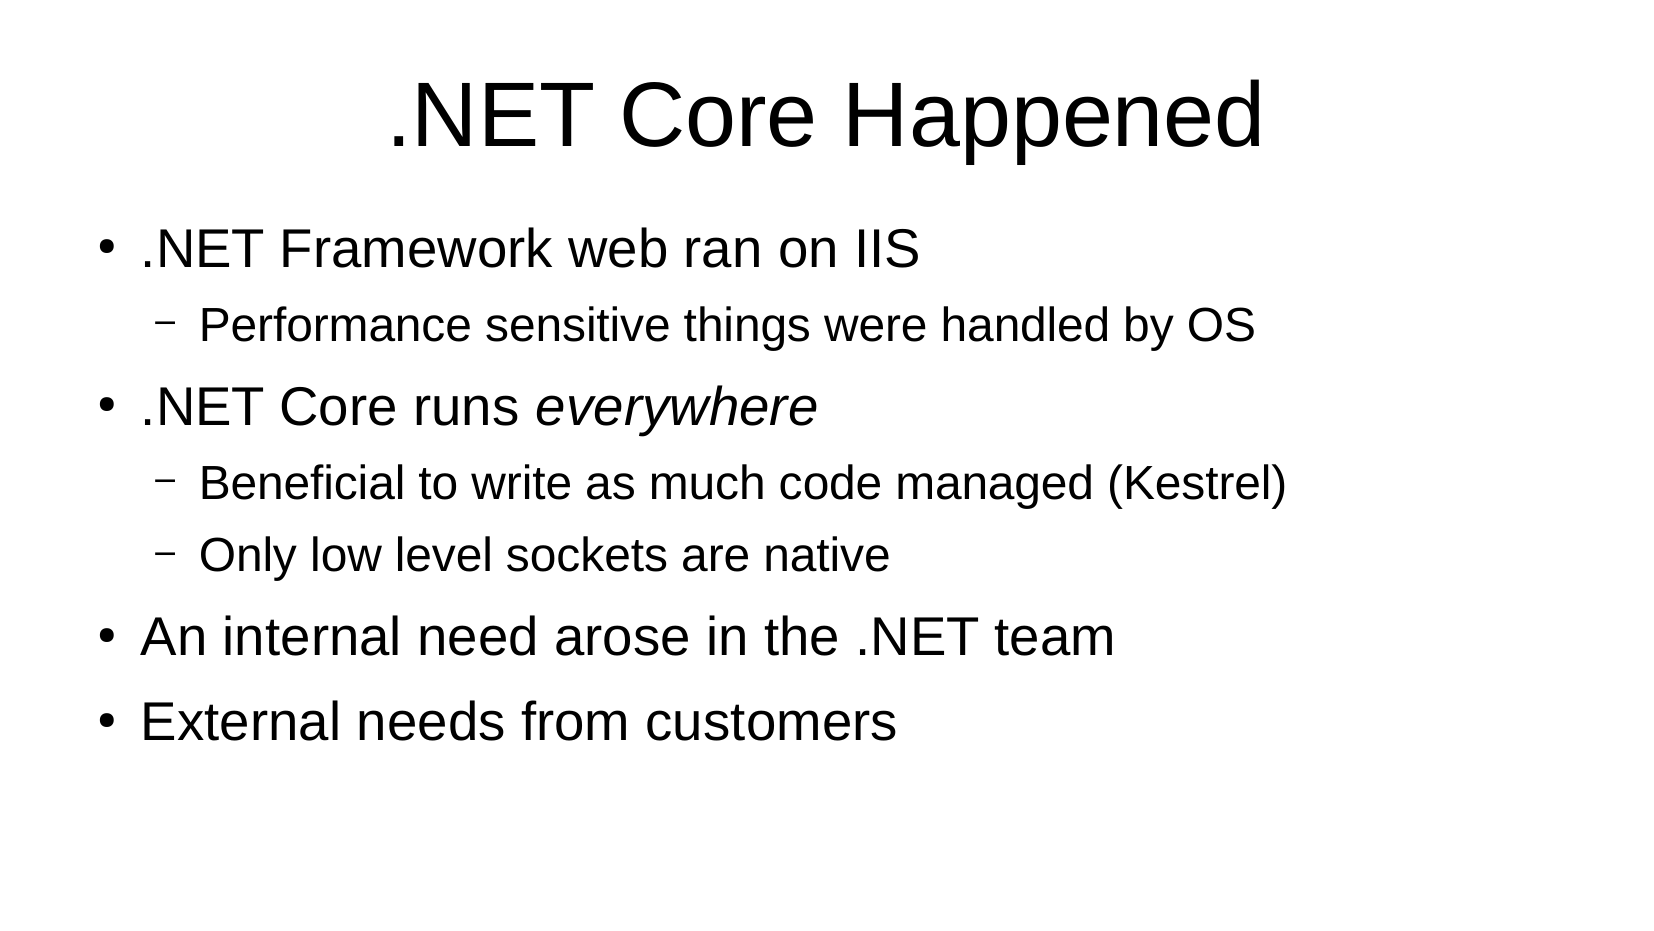

# .NET Core Happened
.NET Framework web ran on IIS
Performance sensitive things were handled by OS
.NET Core runs everywhere
Beneficial to write as much code managed (Kestrel)
Only low level sockets are native
An internal need arose in the .NET team
External needs from customers